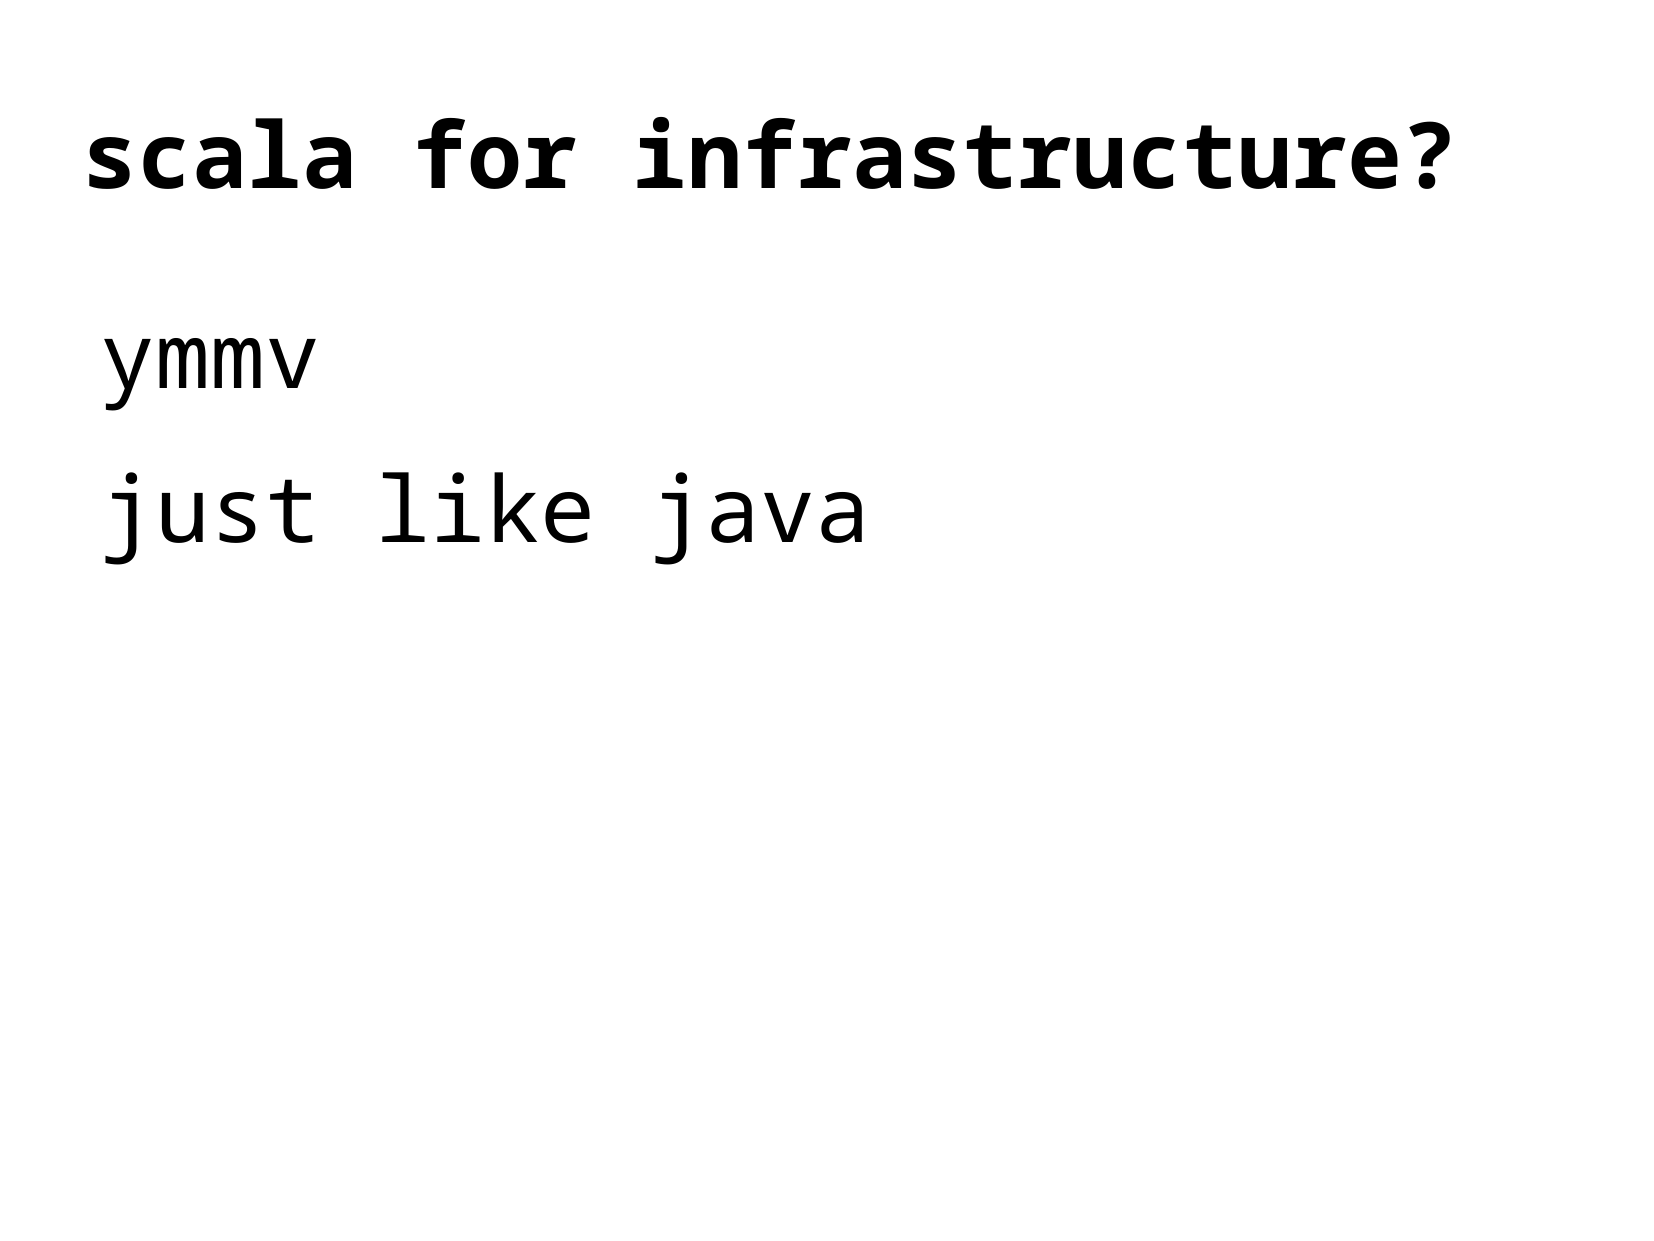

# scala for infrastructure?
ymmv
just like java